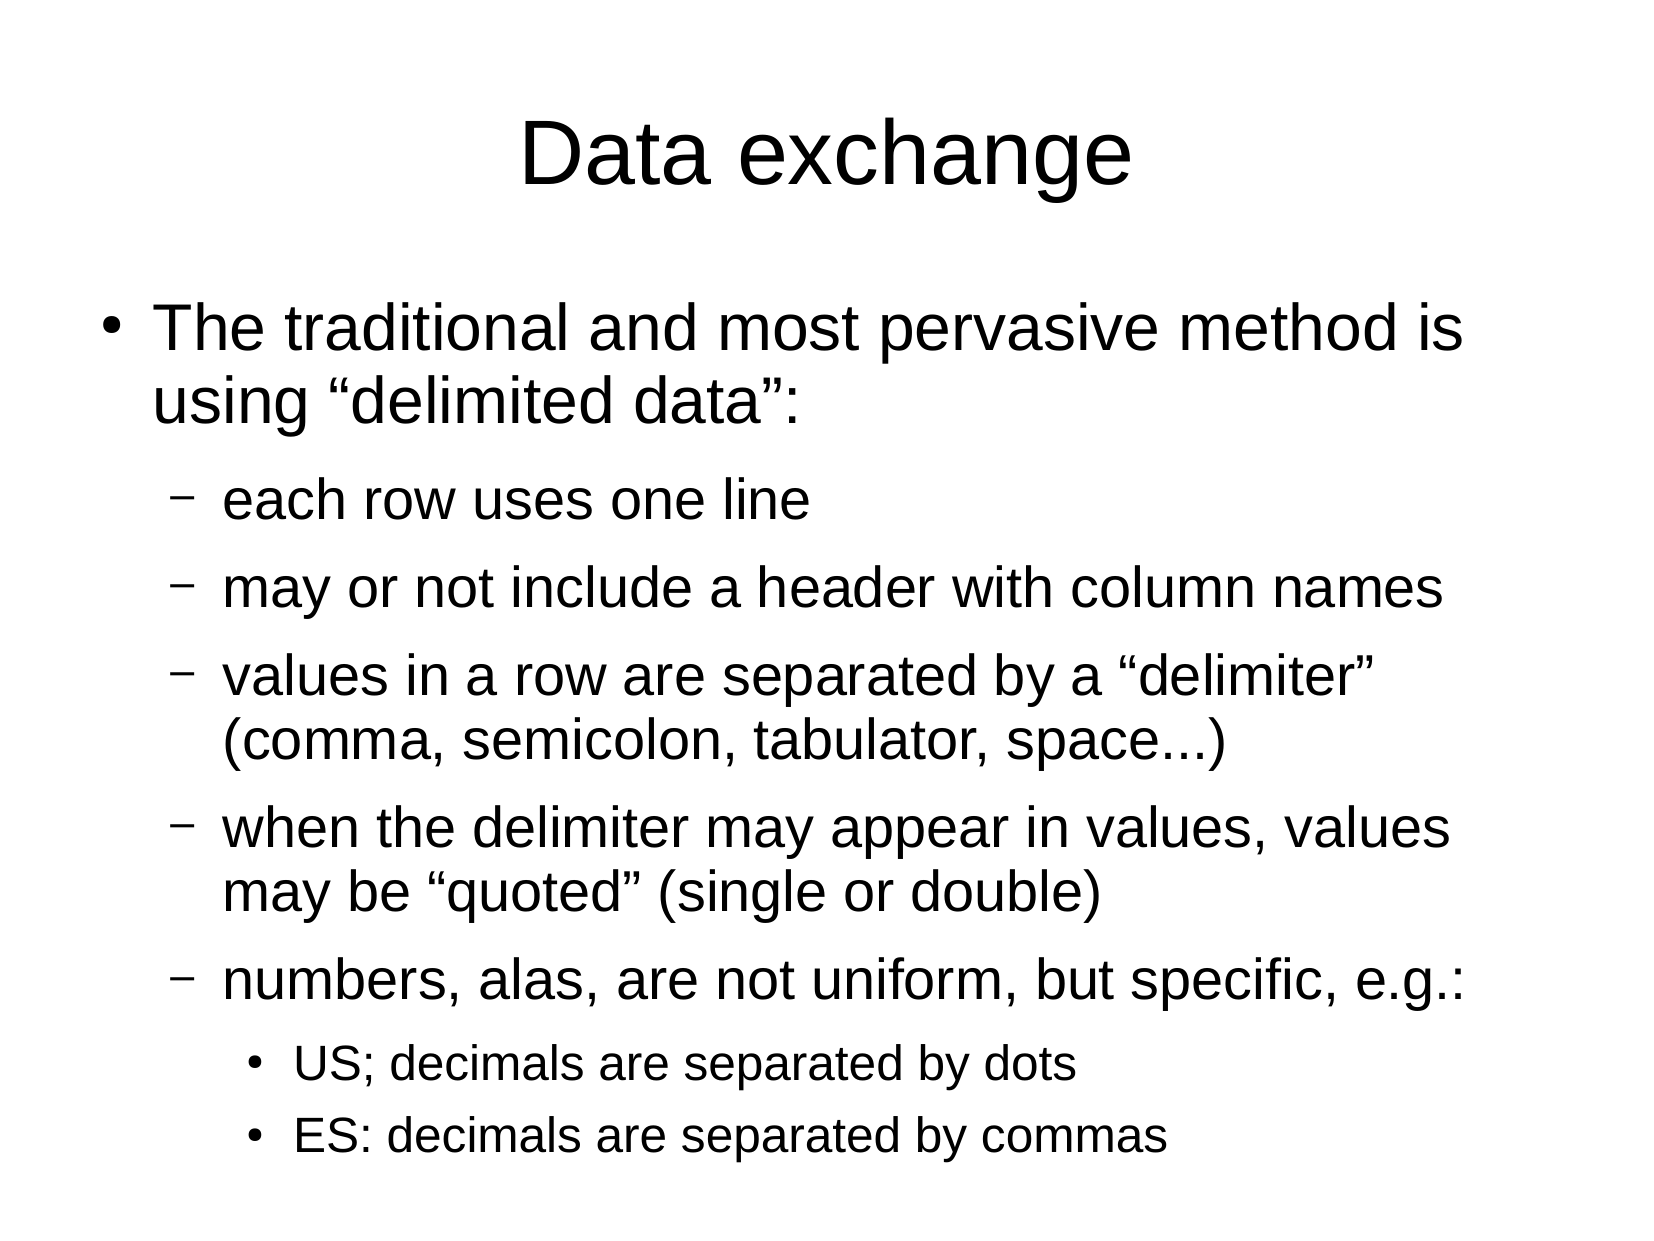

# Data exchange
The traditional and most pervasive method is using “delimited data”:
each row uses one line
may or not include a header with column names
values in a row are separated by a “delimiter” (comma, semicolon, tabulator, space...)
when the delimiter may appear in values, values may be “quoted” (single or double)
numbers, alas, are not uniform, but specific, e.g.:
US; decimals are separated by dots
ES: decimals are separated by commas